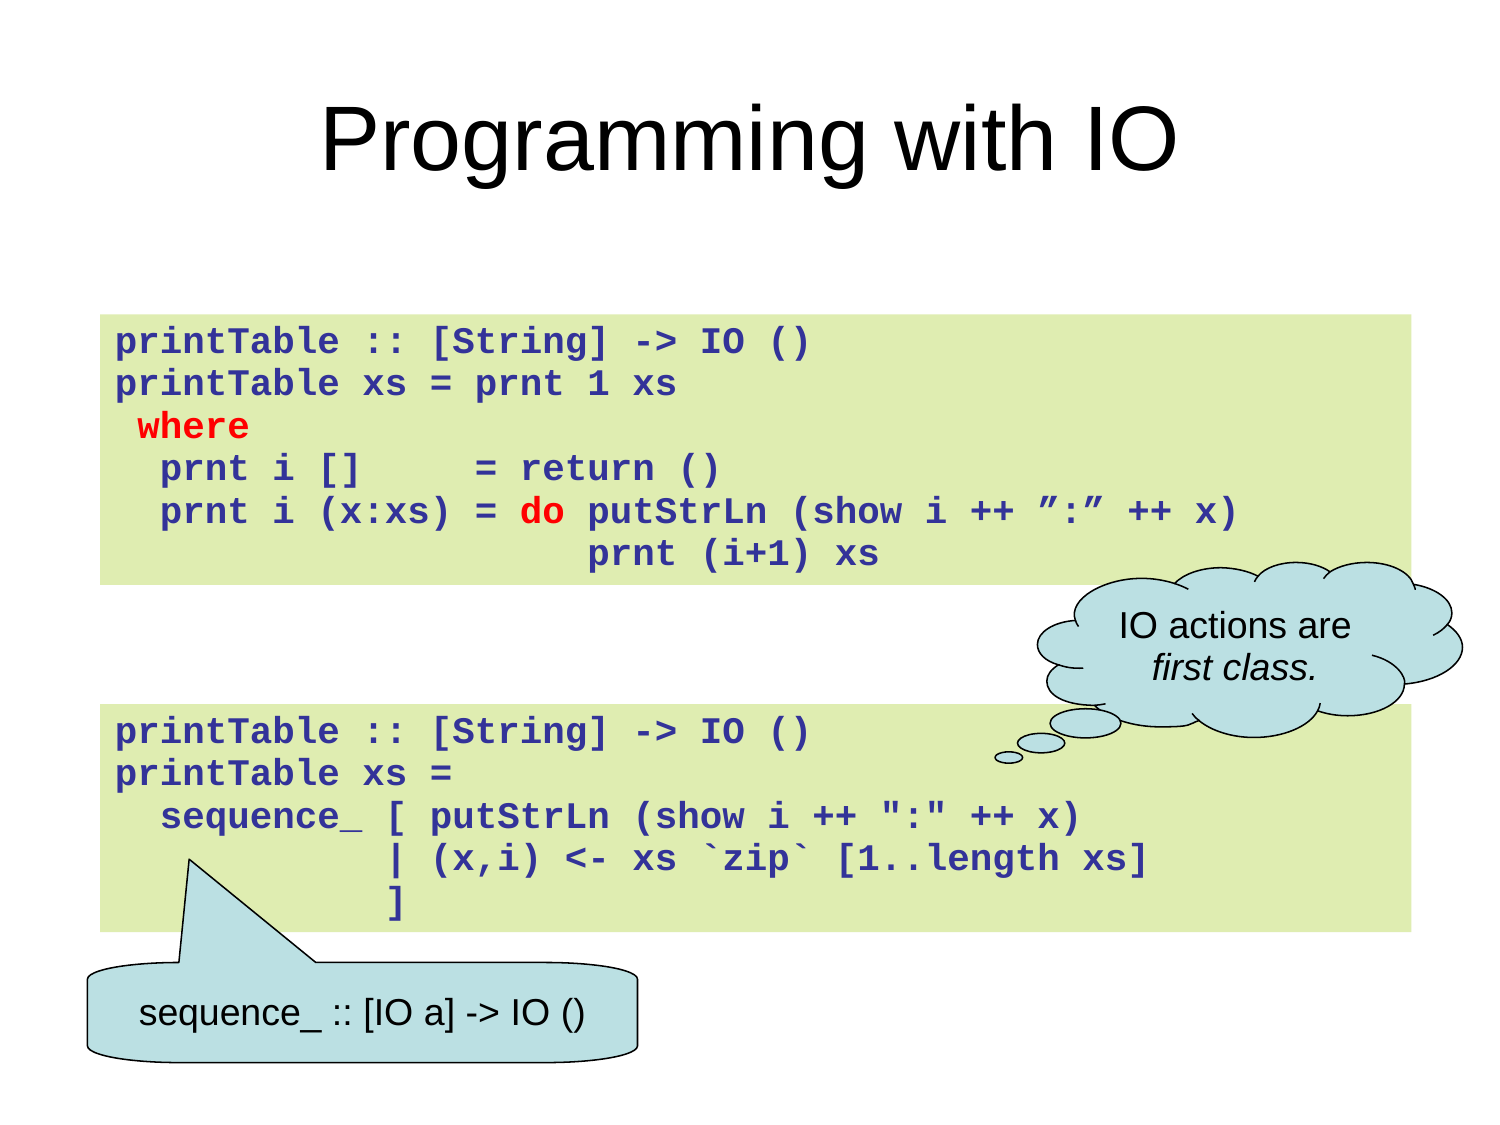

# Programming with IO
printTable :: [String] -> IO ()
printTable xs = prnt 1 xs
 where
 prnt i [] = return ()
 prnt i (x:xs) = do putStrLn (show i ++ ”:” ++ x)
 prnt (i+1) xs
IO actions are first class.
printTable :: [String] -> IO ()
printTable xs =
 sequence_ [ putStrLn (show i ++ ":" ++ x)
 | (x,i) <- xs `zip` [1..length xs]
 ]
sequence_ :: [IO a] -> IO ()